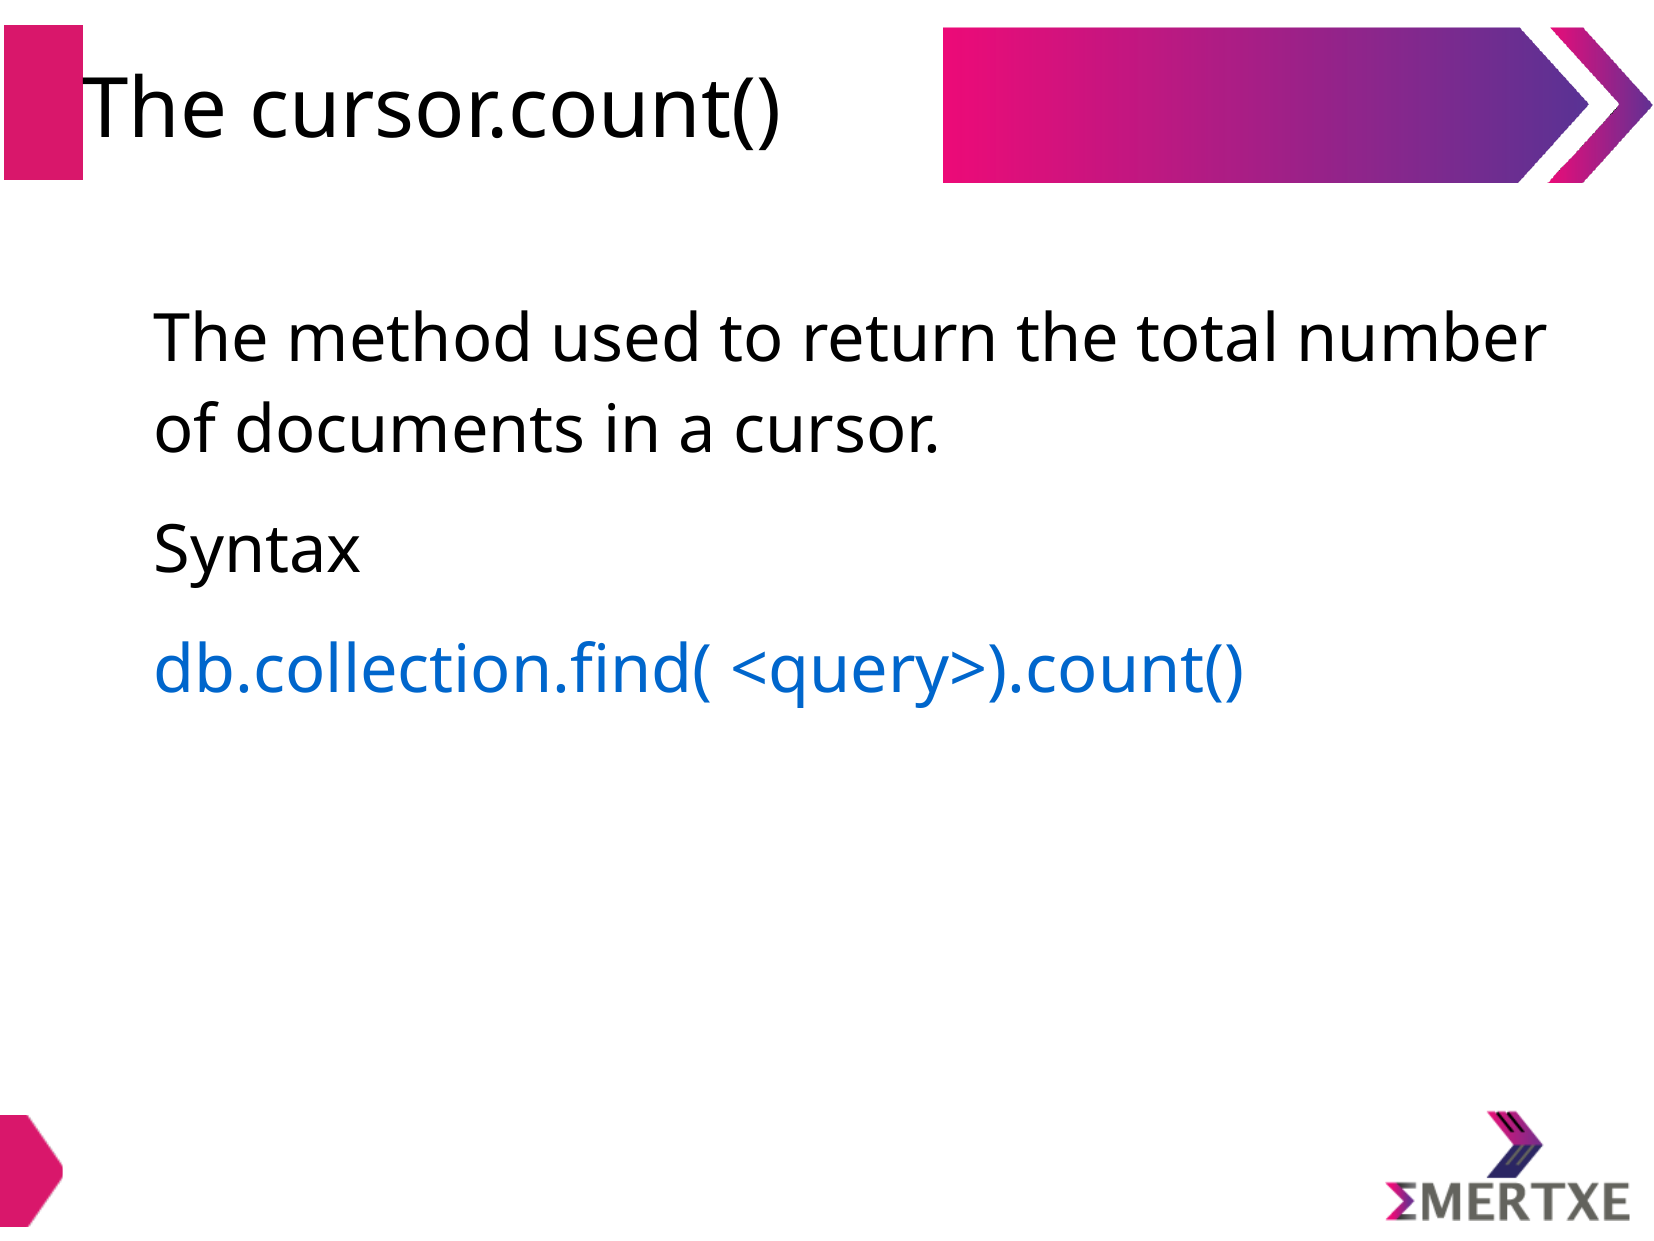

# The cursor.count()
The method used to return the total number of documents in a cursor.
Syntax
db.collection.find( <query>).count()